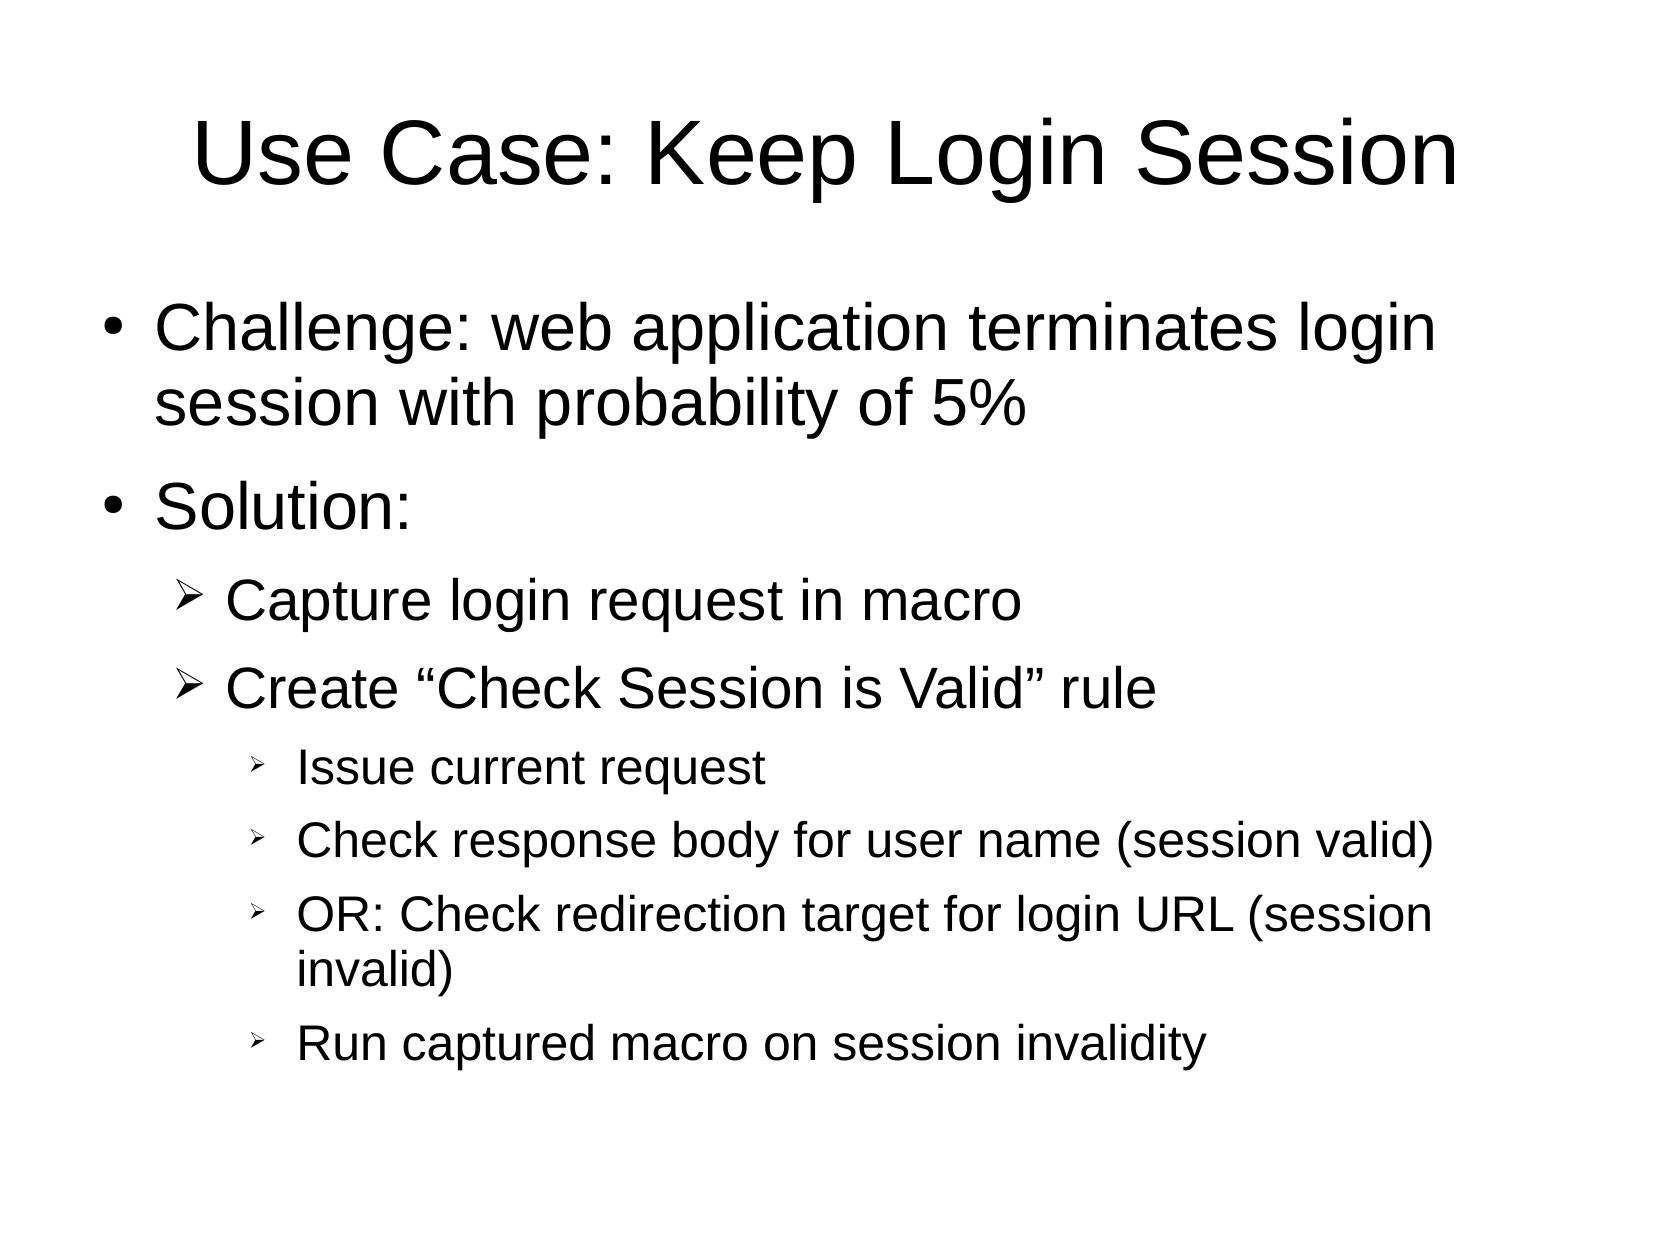

# Use Case: Keep Login Session
Challenge: web application terminates login session with probability of 5%
Solution:
Capture login request in macro
Create “Check Session is Valid” rule
Issue current request
Check response body for user name (session valid)
OR: Check redirection target for login URL (session invalid)
Run captured macro on session invalidity